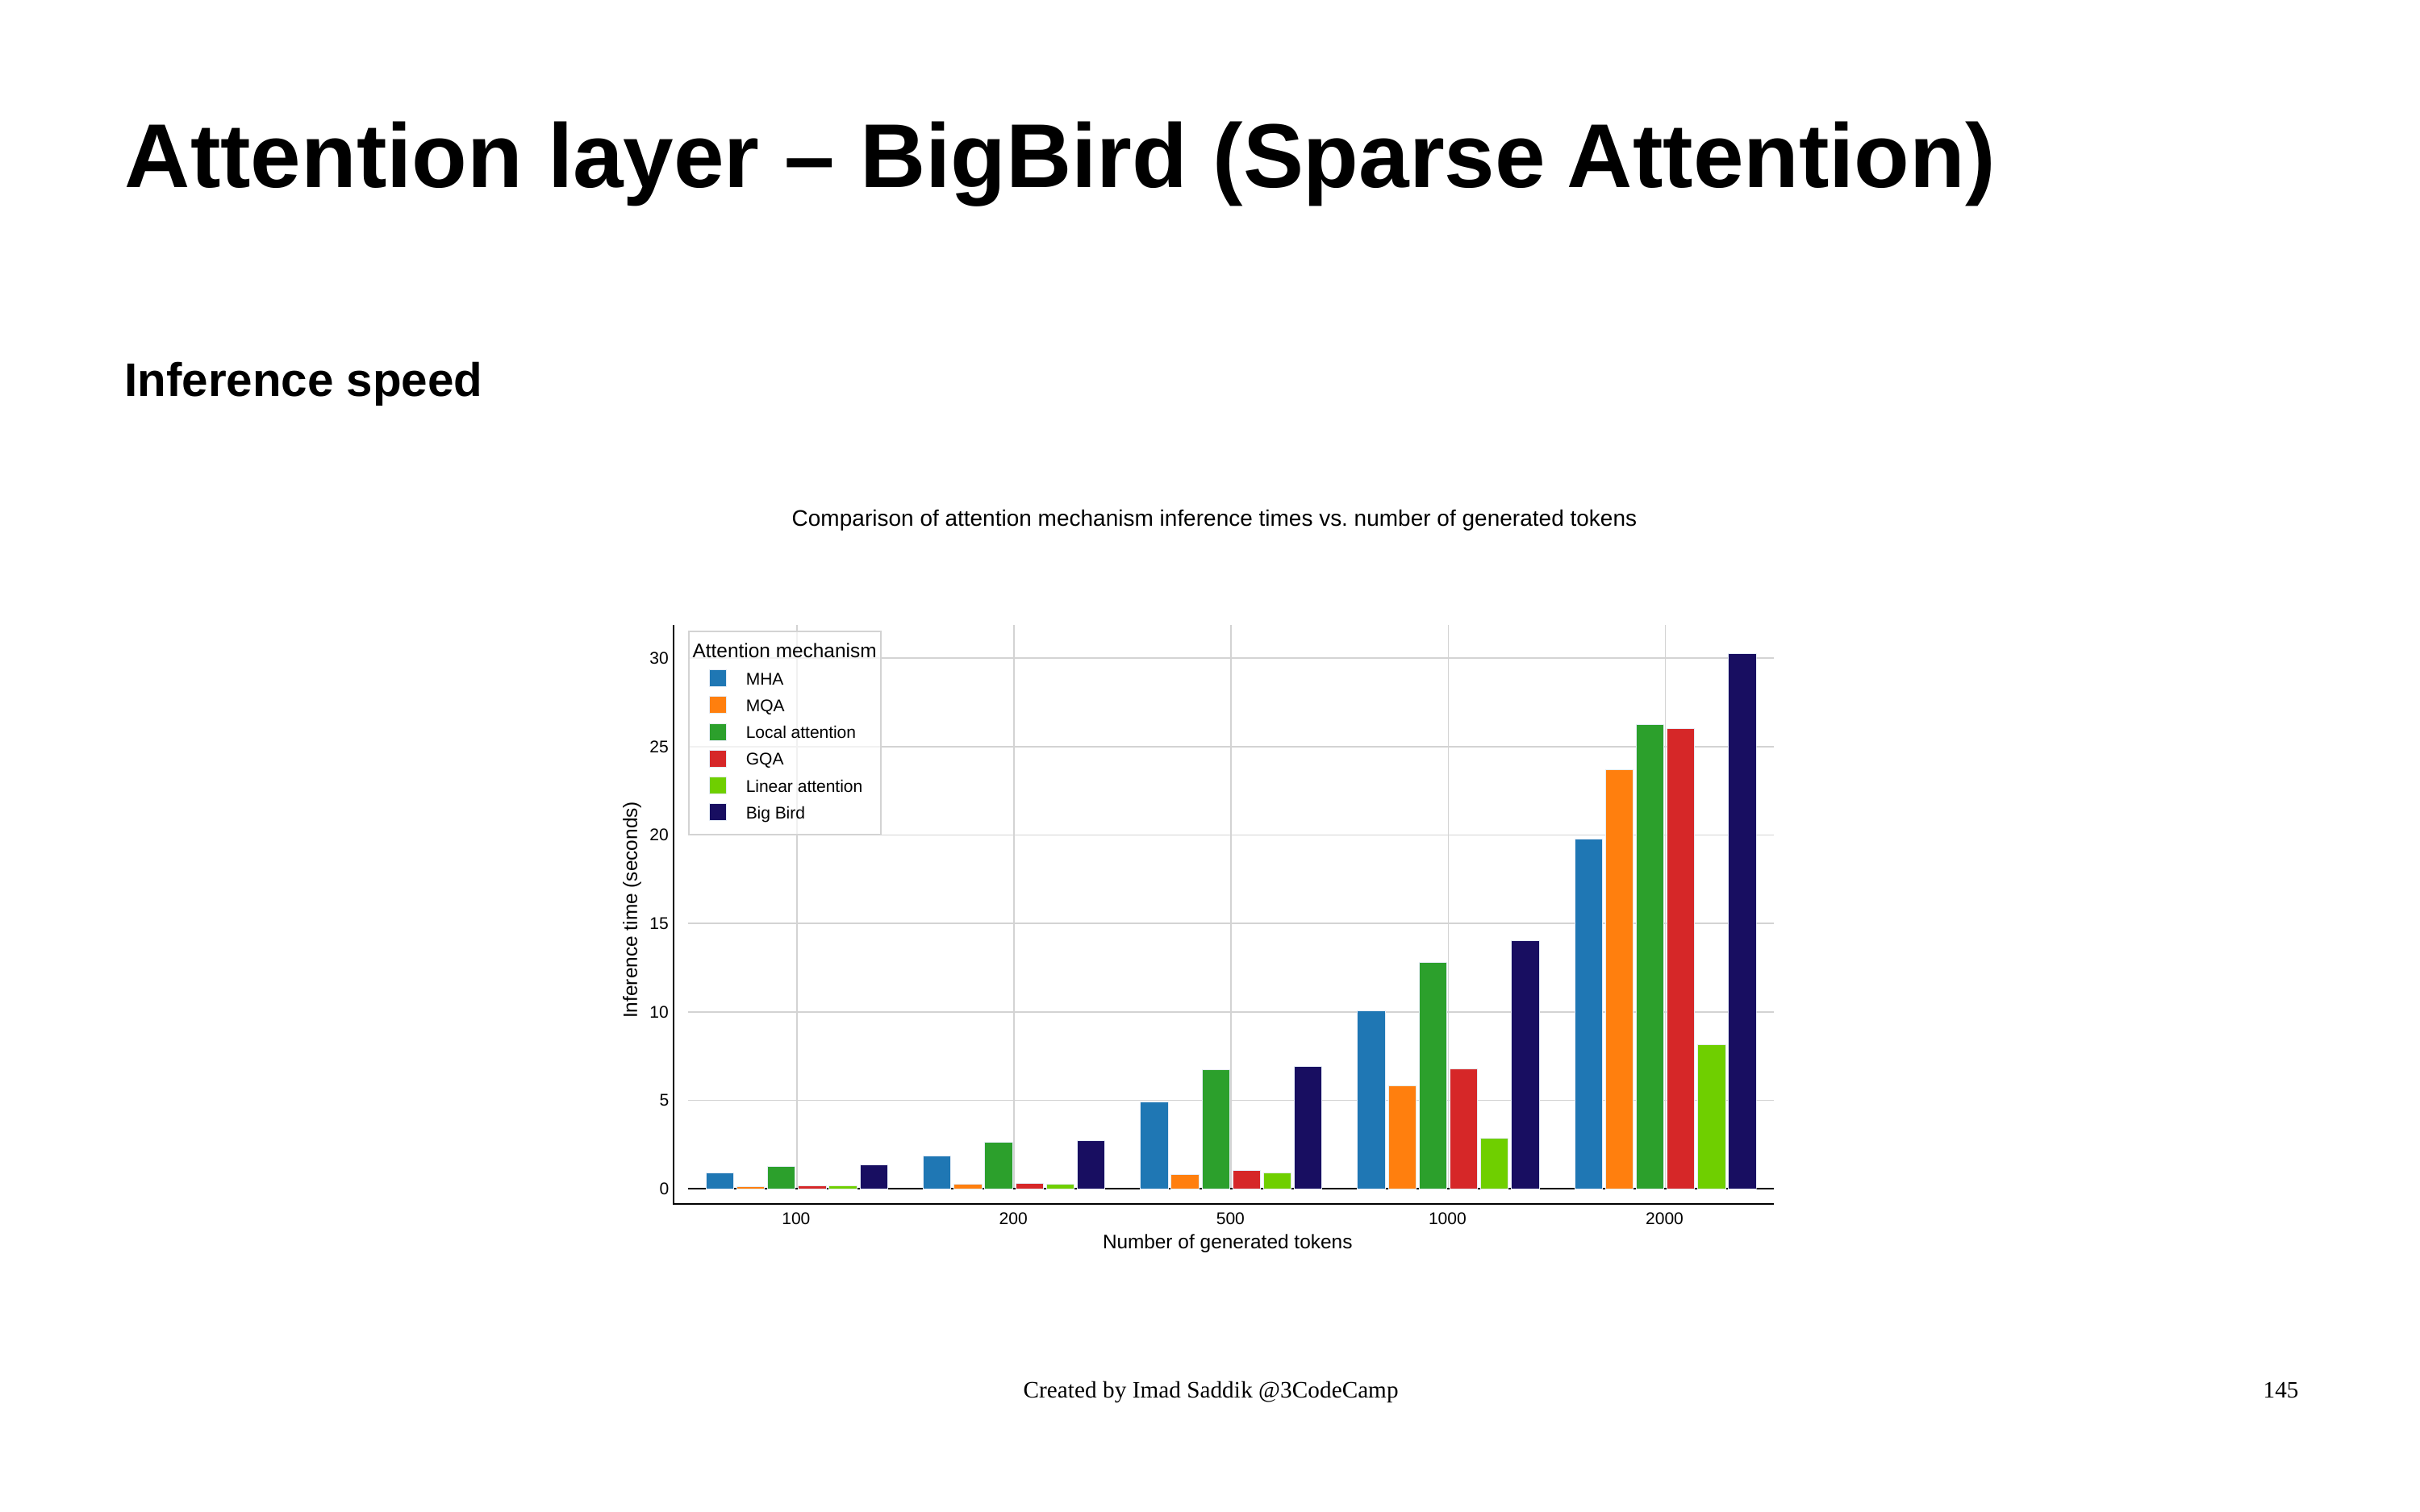

Attention layer – BigBird (Sparse Attention)
Inference speed
Created by Imad Saddik @3CodeCamp
145